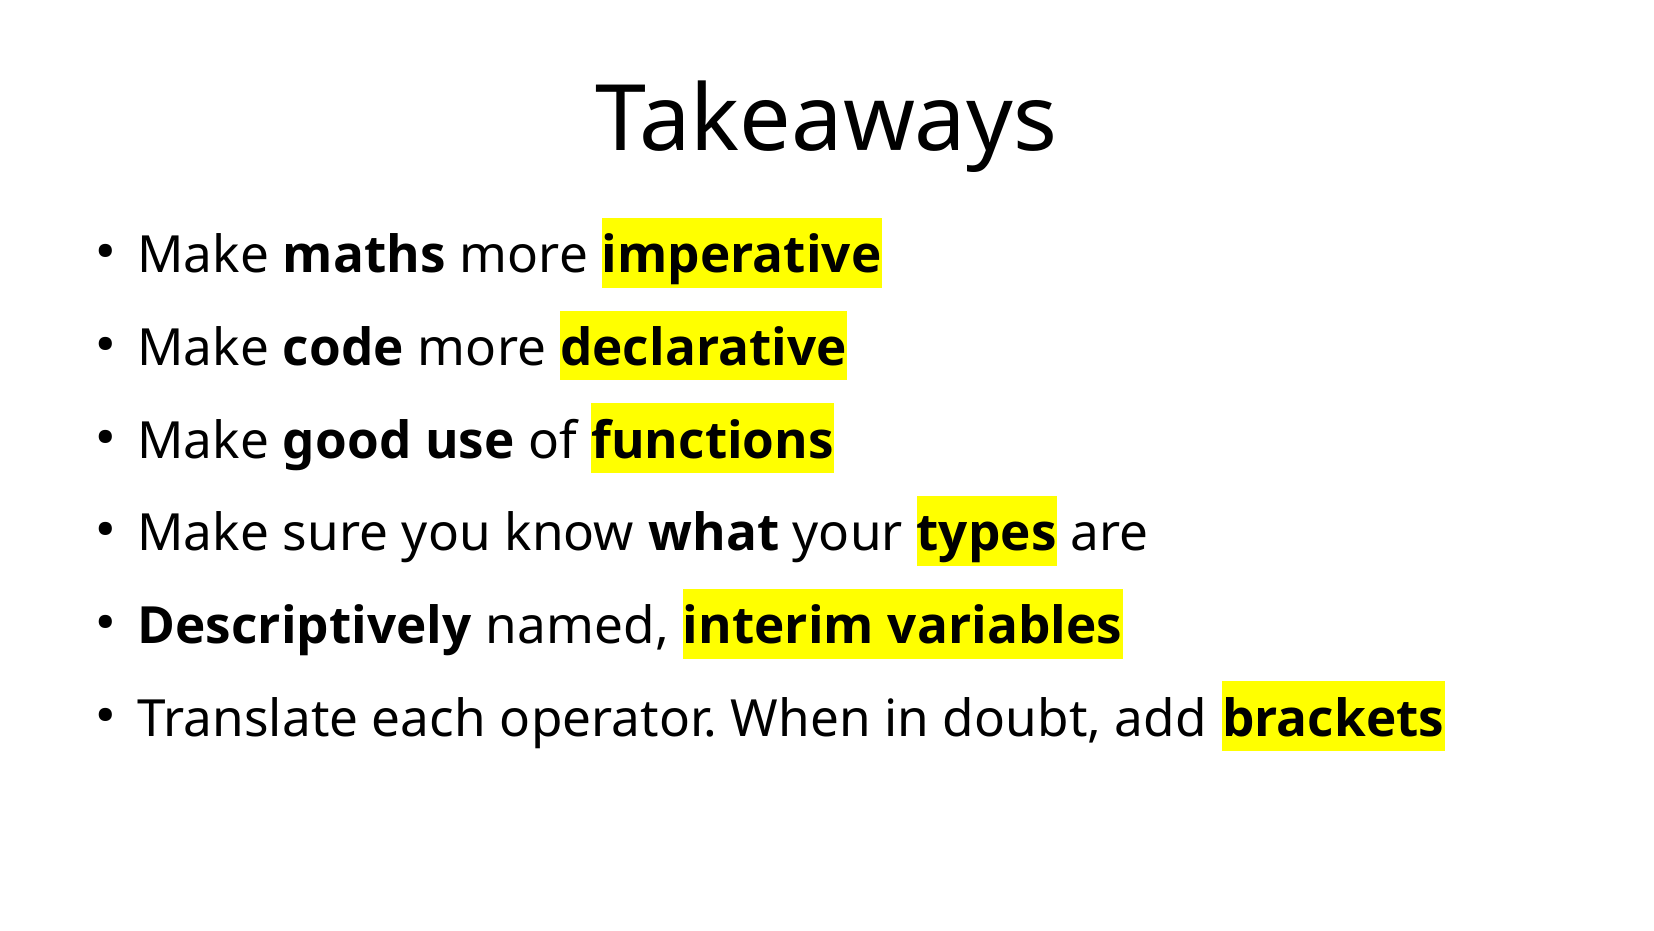

# Takeaways
Make maths more imperative
Make code more declarative
Make good use of functions
Make sure you know what your types are
Descriptively named, interim variables
Translate each operator. When in doubt, add brackets